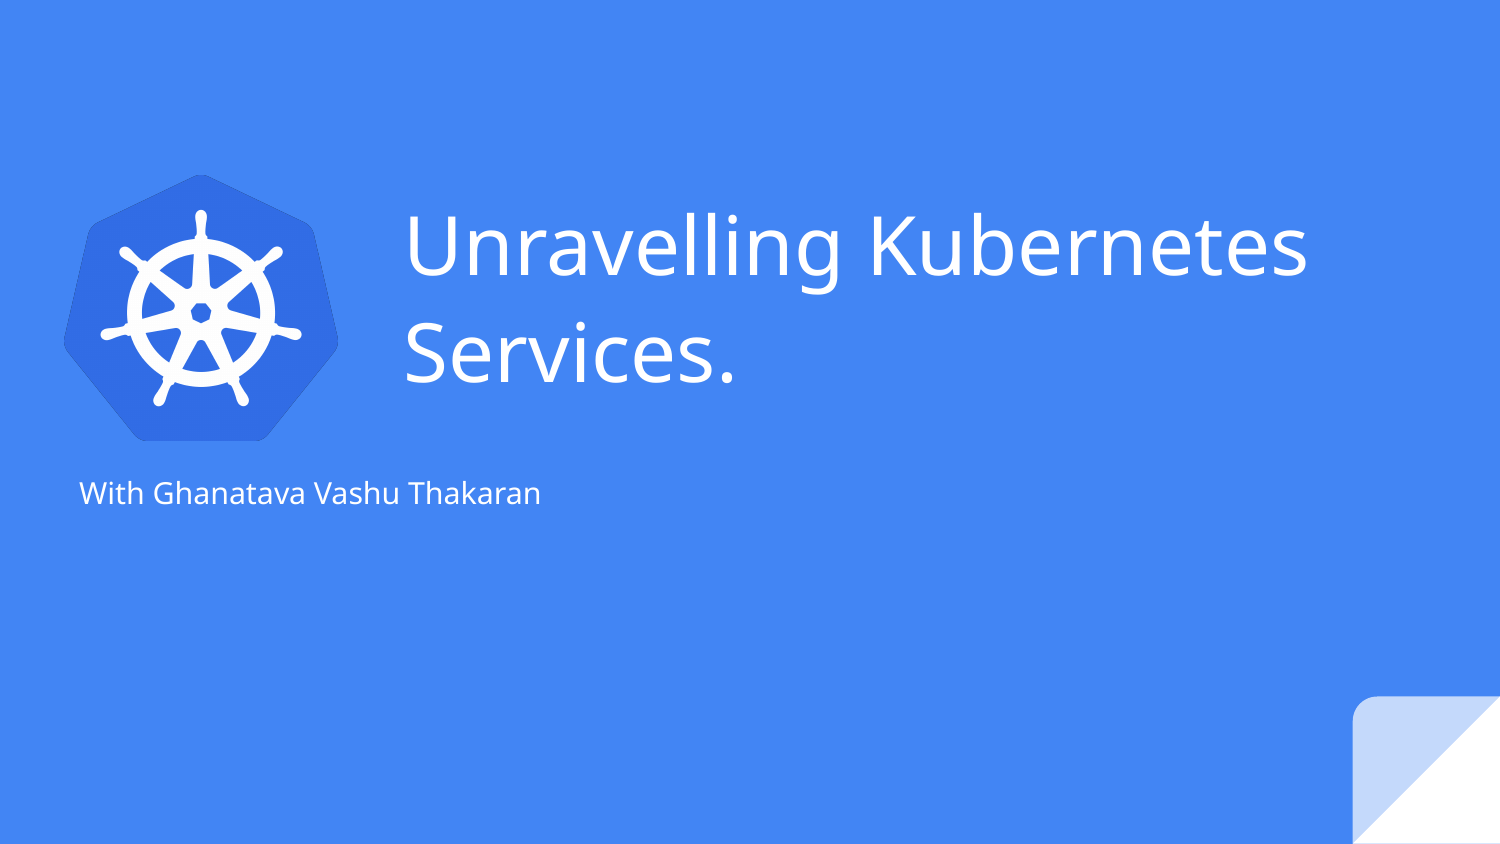

# Unravelling Kubernetes Services.
With Ghanatava Vashu Thakaran